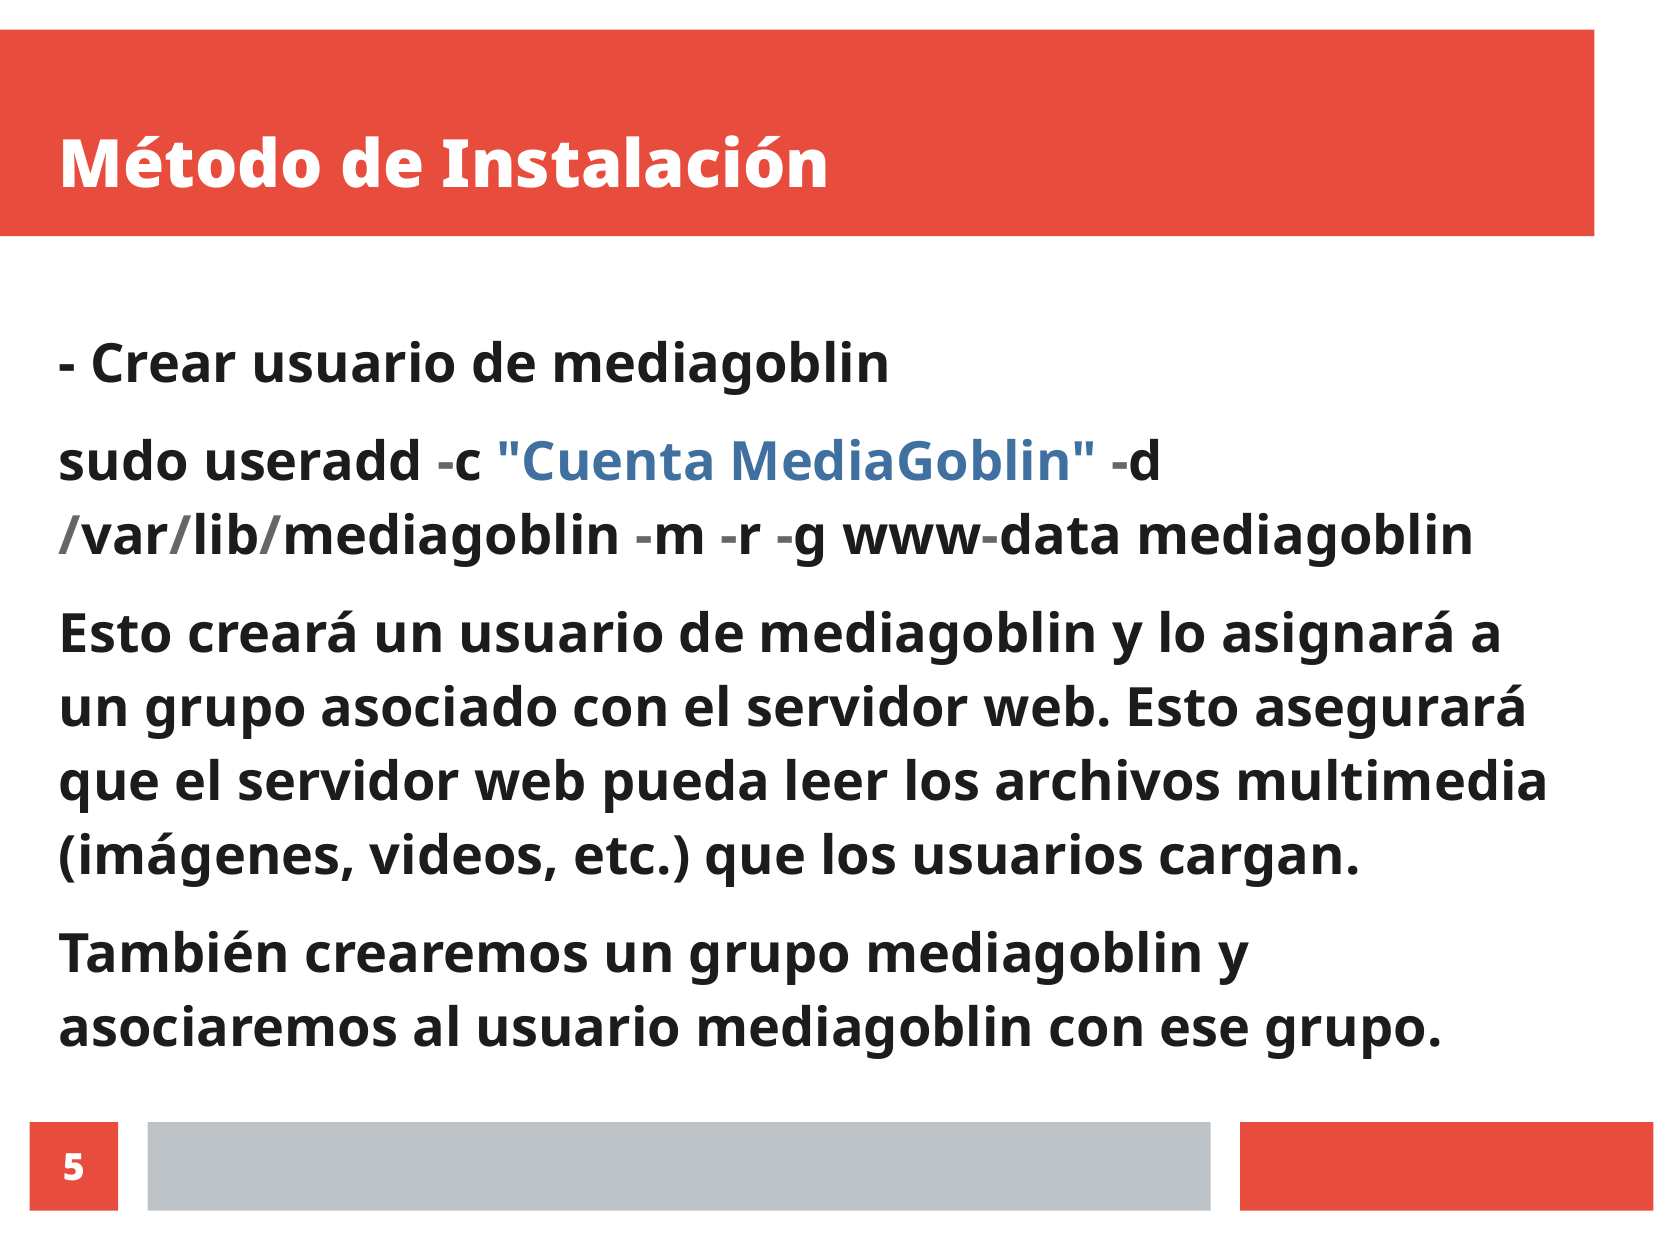

# Método de Instalación
- Crear usuario de mediagoblin
sudo useradd -c "Cuenta MediaGoblin" -d /var/lib/mediagoblin -m -r -g www-data mediagoblin
Esto creará un usuario de mediagoblin y lo asignará a un grupo asociado con el servidor web. Esto asegurará que el servidor web pueda leer los archivos multimedia (imágenes, videos, etc.) que los usuarios cargan.
También crearemos un grupo mediagoblin y asociaremos al usuario mediagoblin con ese grupo.
5